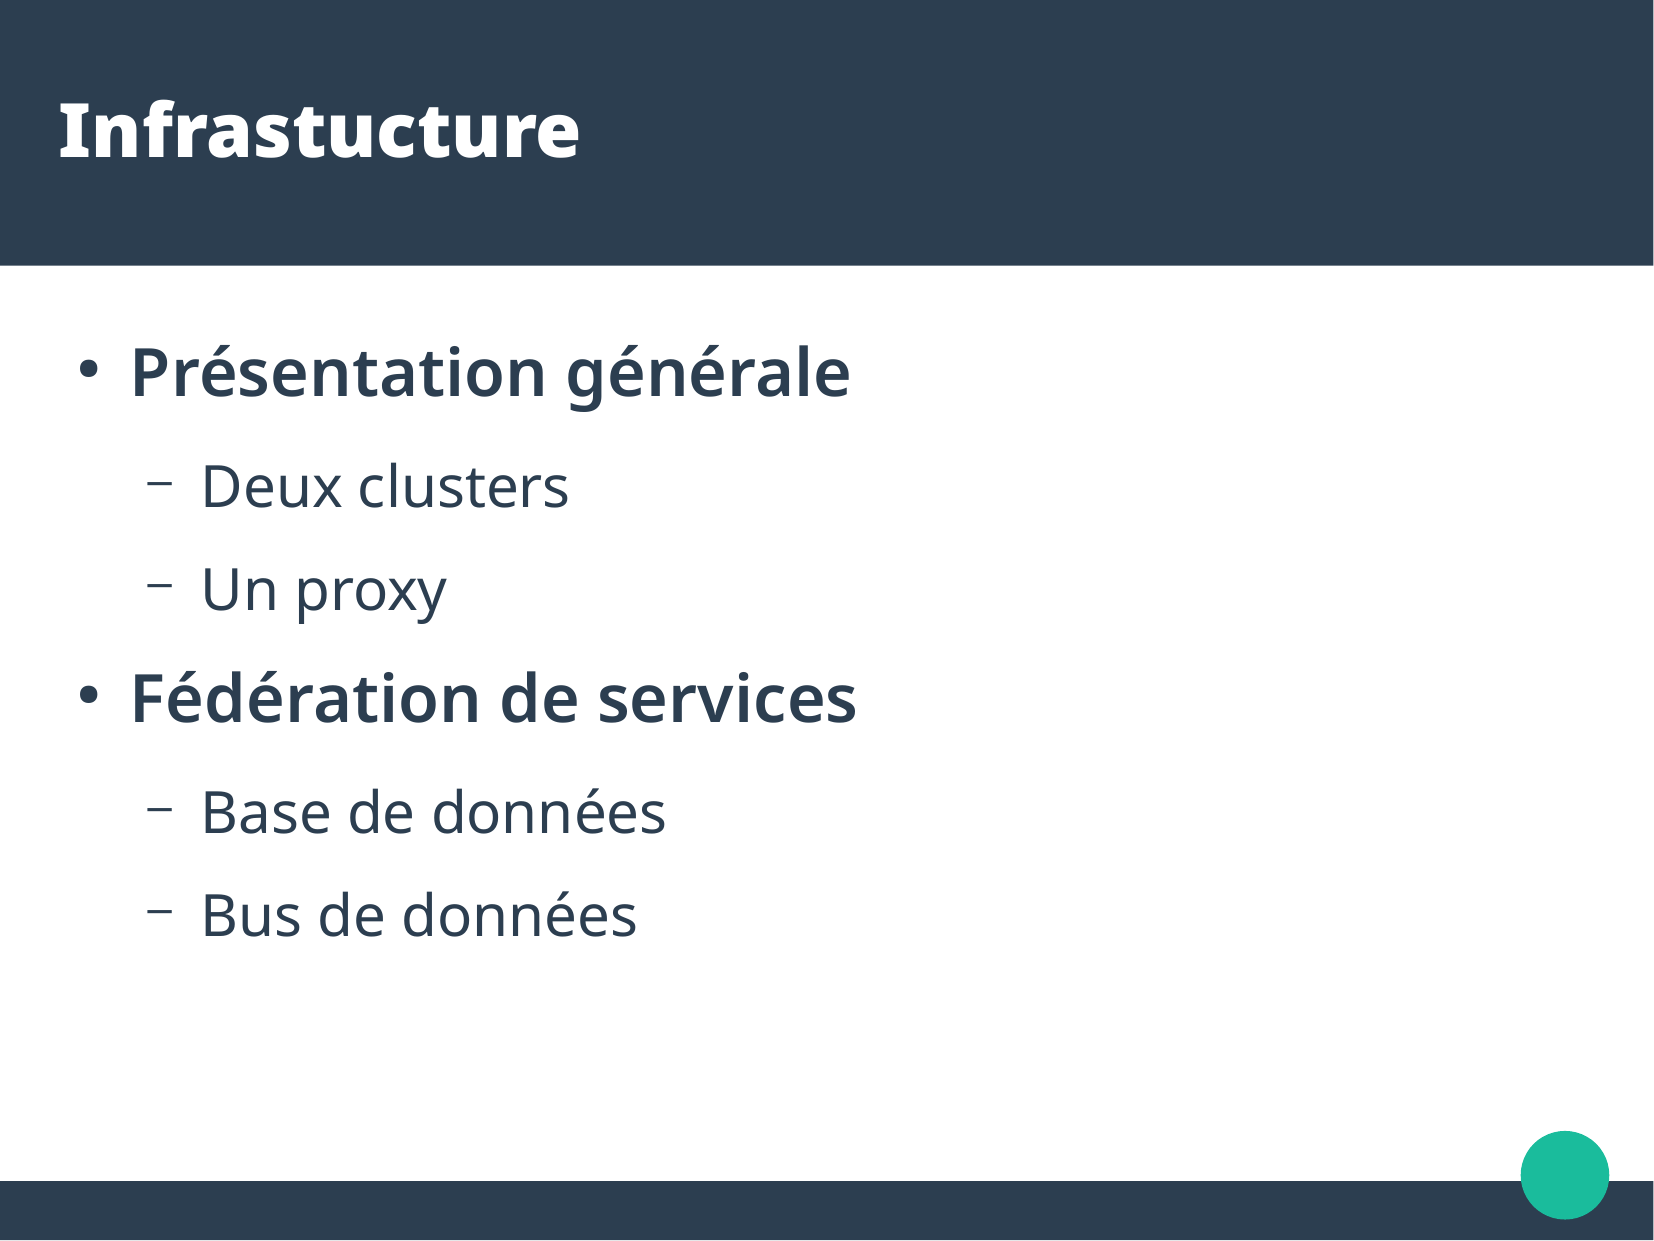

# Infrastucture
Présentation générale
Deux clusters
Un proxy
Fédération de services
Base de données
Bus de données